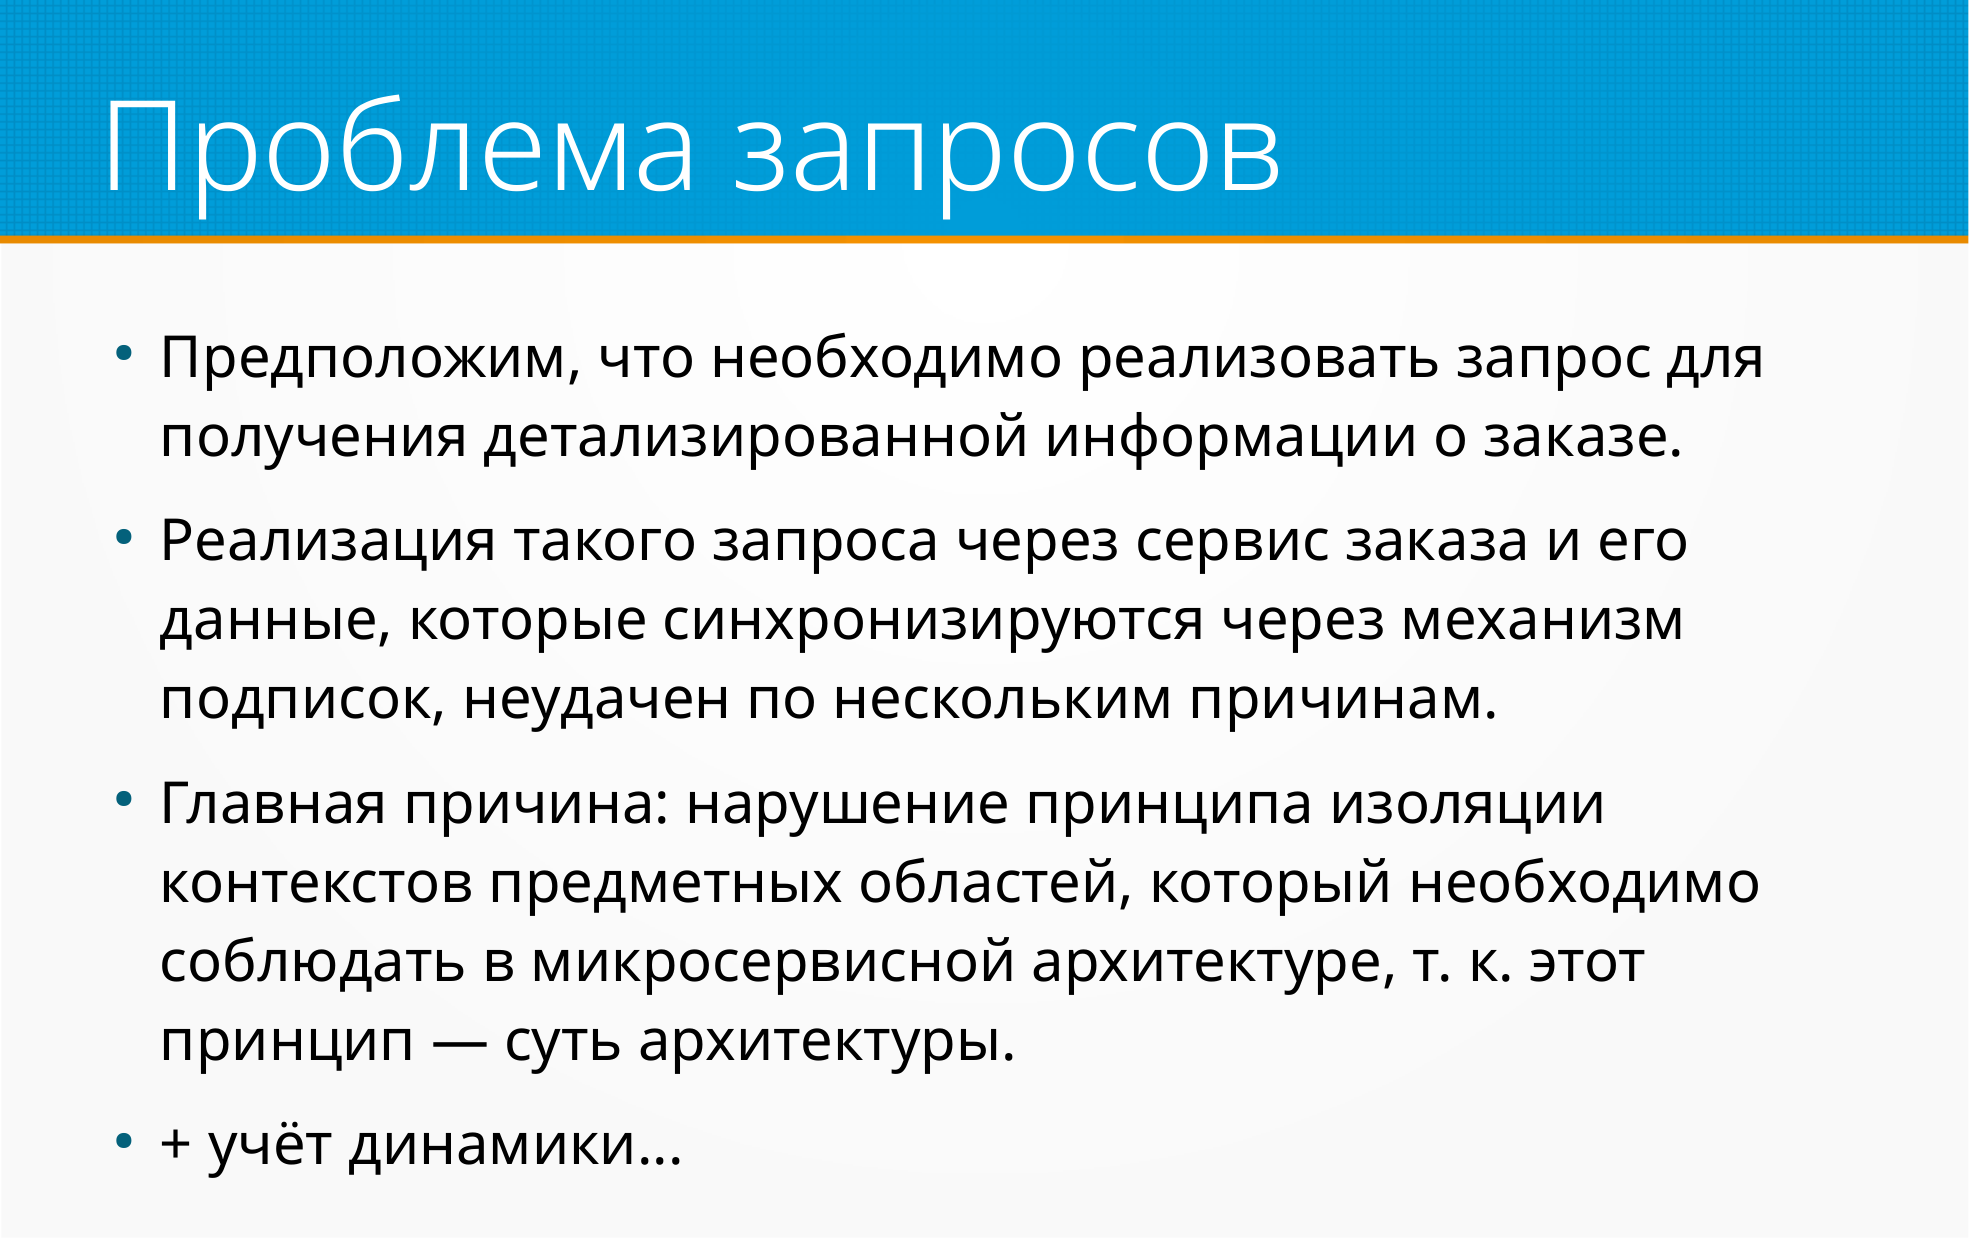

# Проблема запросов
Предположим, что необходимо реализовать запрос для получения детализированной информации о заказе.
Реализация такого запроса через сервис заказа и его данные, которые синхронизируются через механизм подписок, неудачен по нескольким причинам.
Главная причина: нарушение принципа изоляции контекстов предметных областей, который необходимо соблюдать в микросервисной архитектуре, т. к. этот принцип — суть архитектуры.
+ учёт динамики...